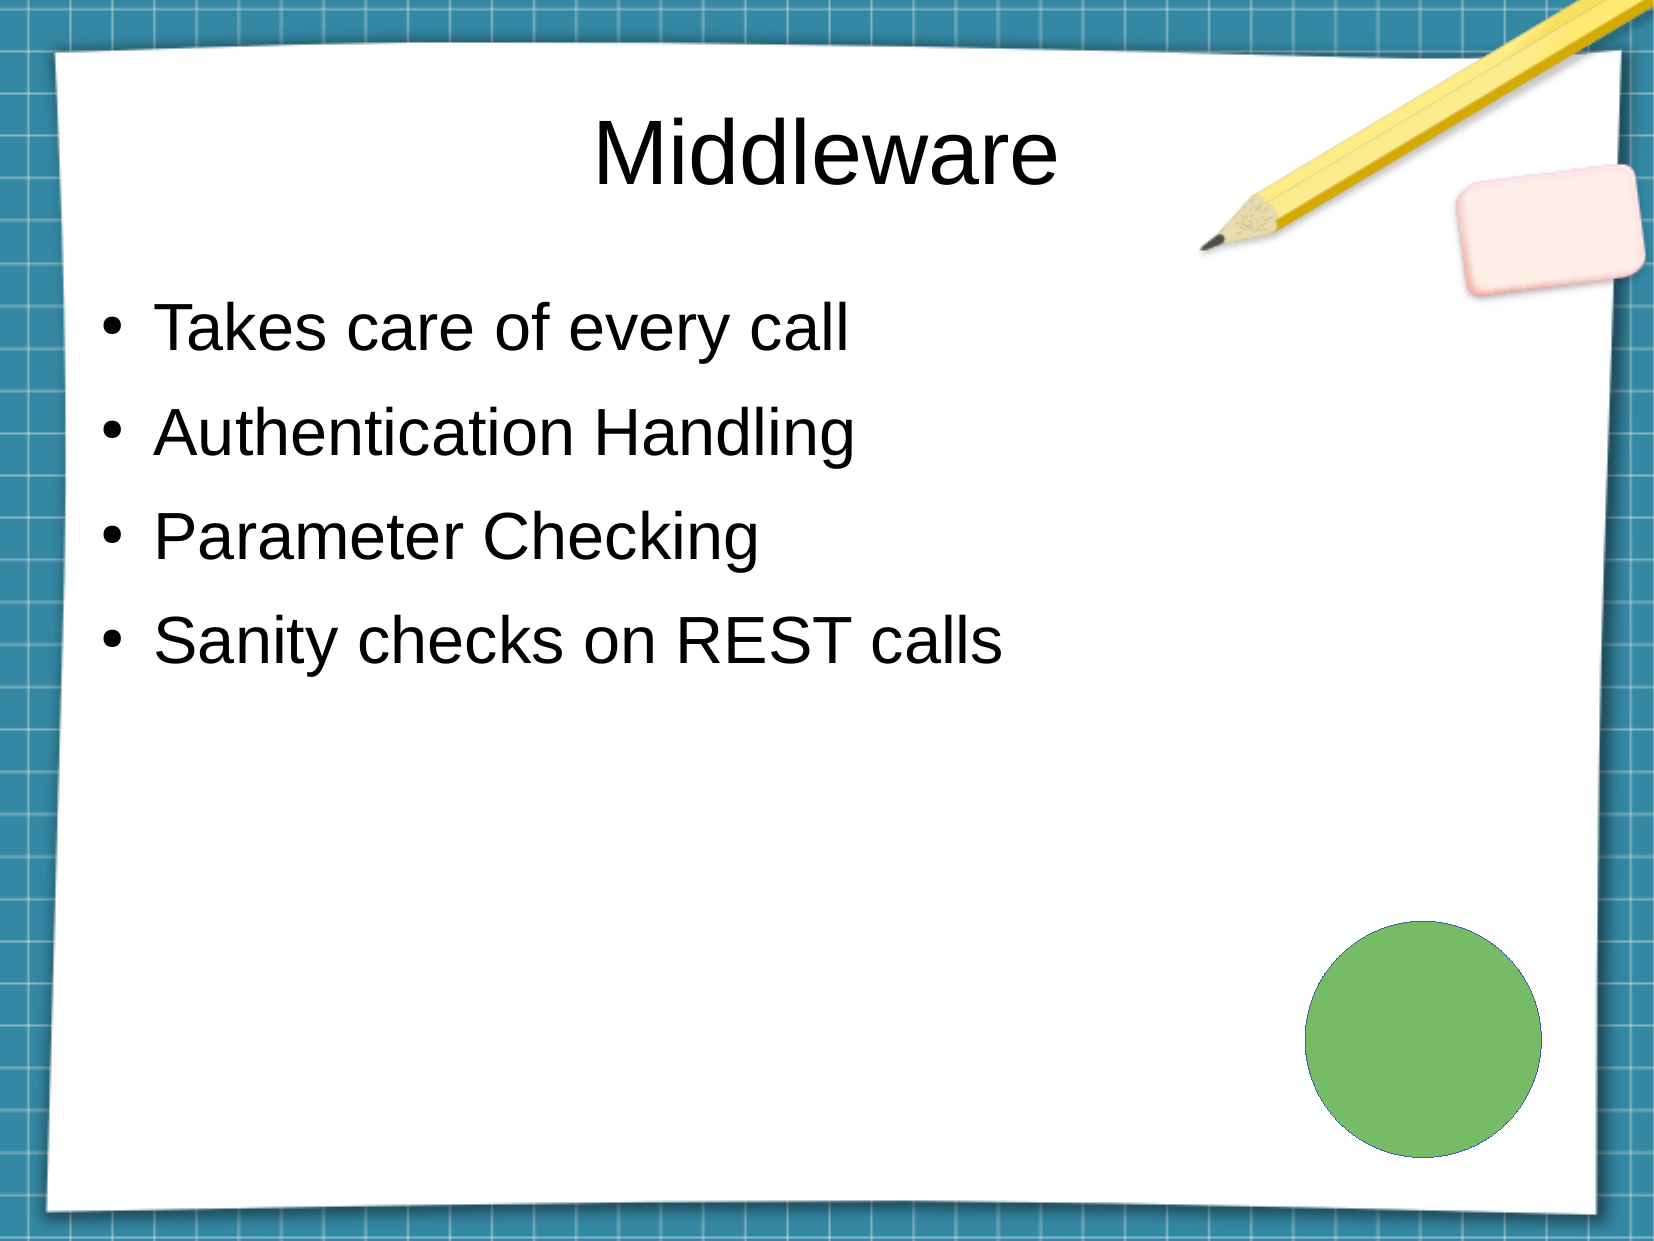

# Middleware
Takes care of every call
Authentication Handling
Parameter Checking
Sanity checks on REST calls